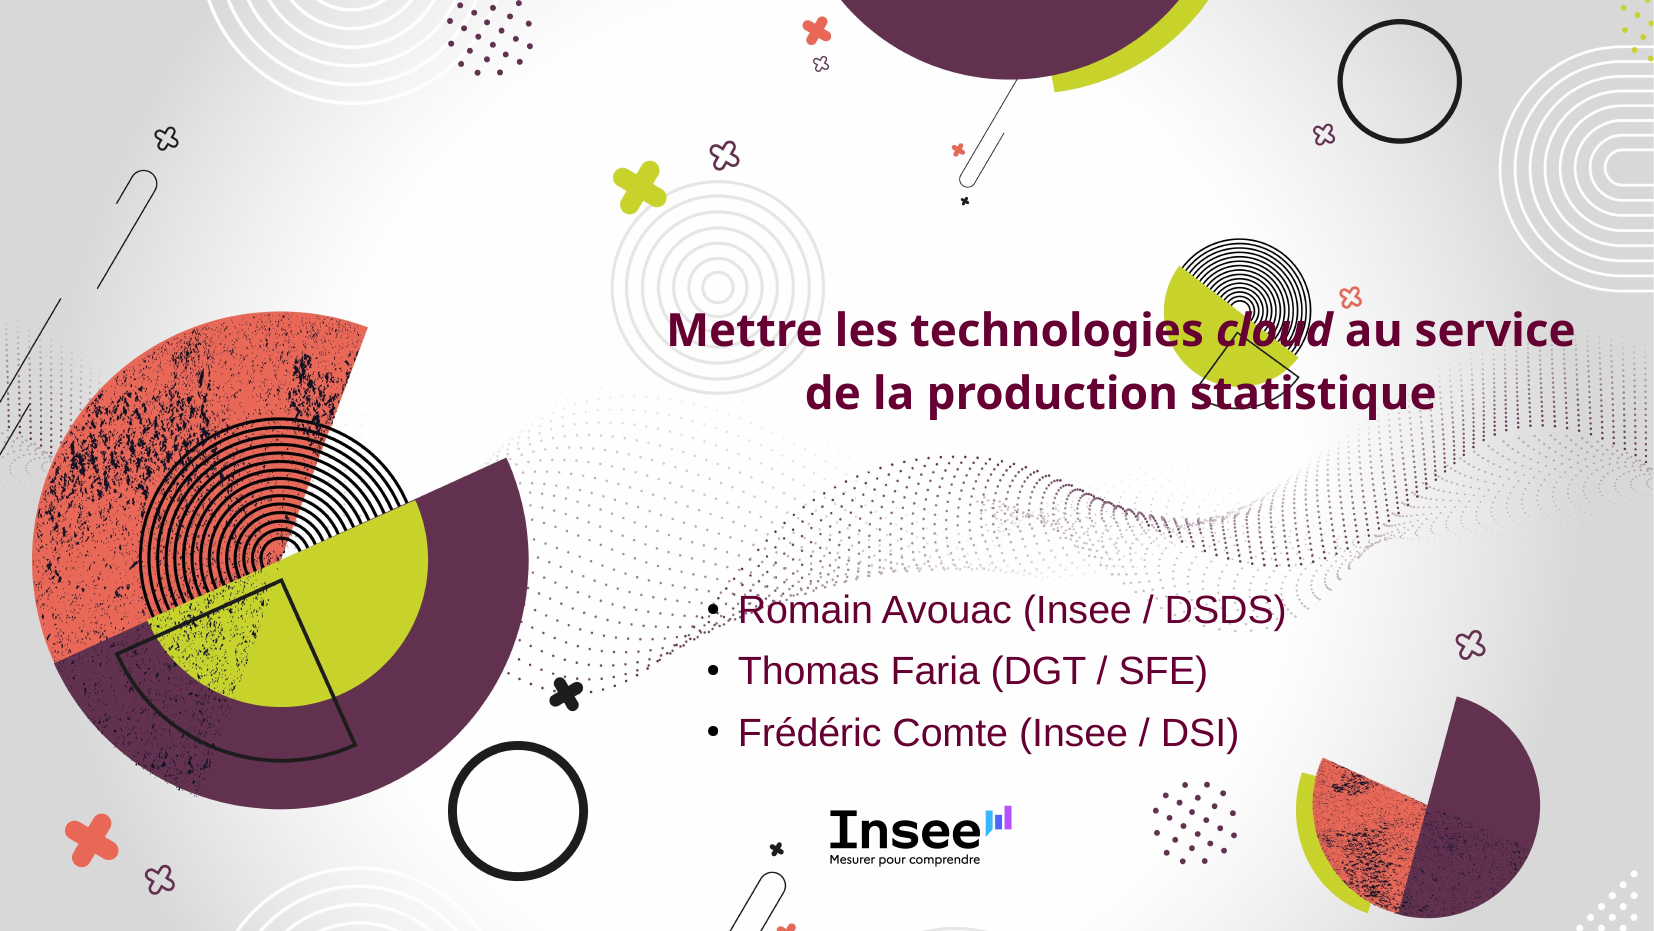

# Mettre les technologies cloud au service de la production statistique
Romain Avouac (Insee / DSDS)
Thomas Faria (DGT / SFE)
Frédéric Comte (Insee / DSI)